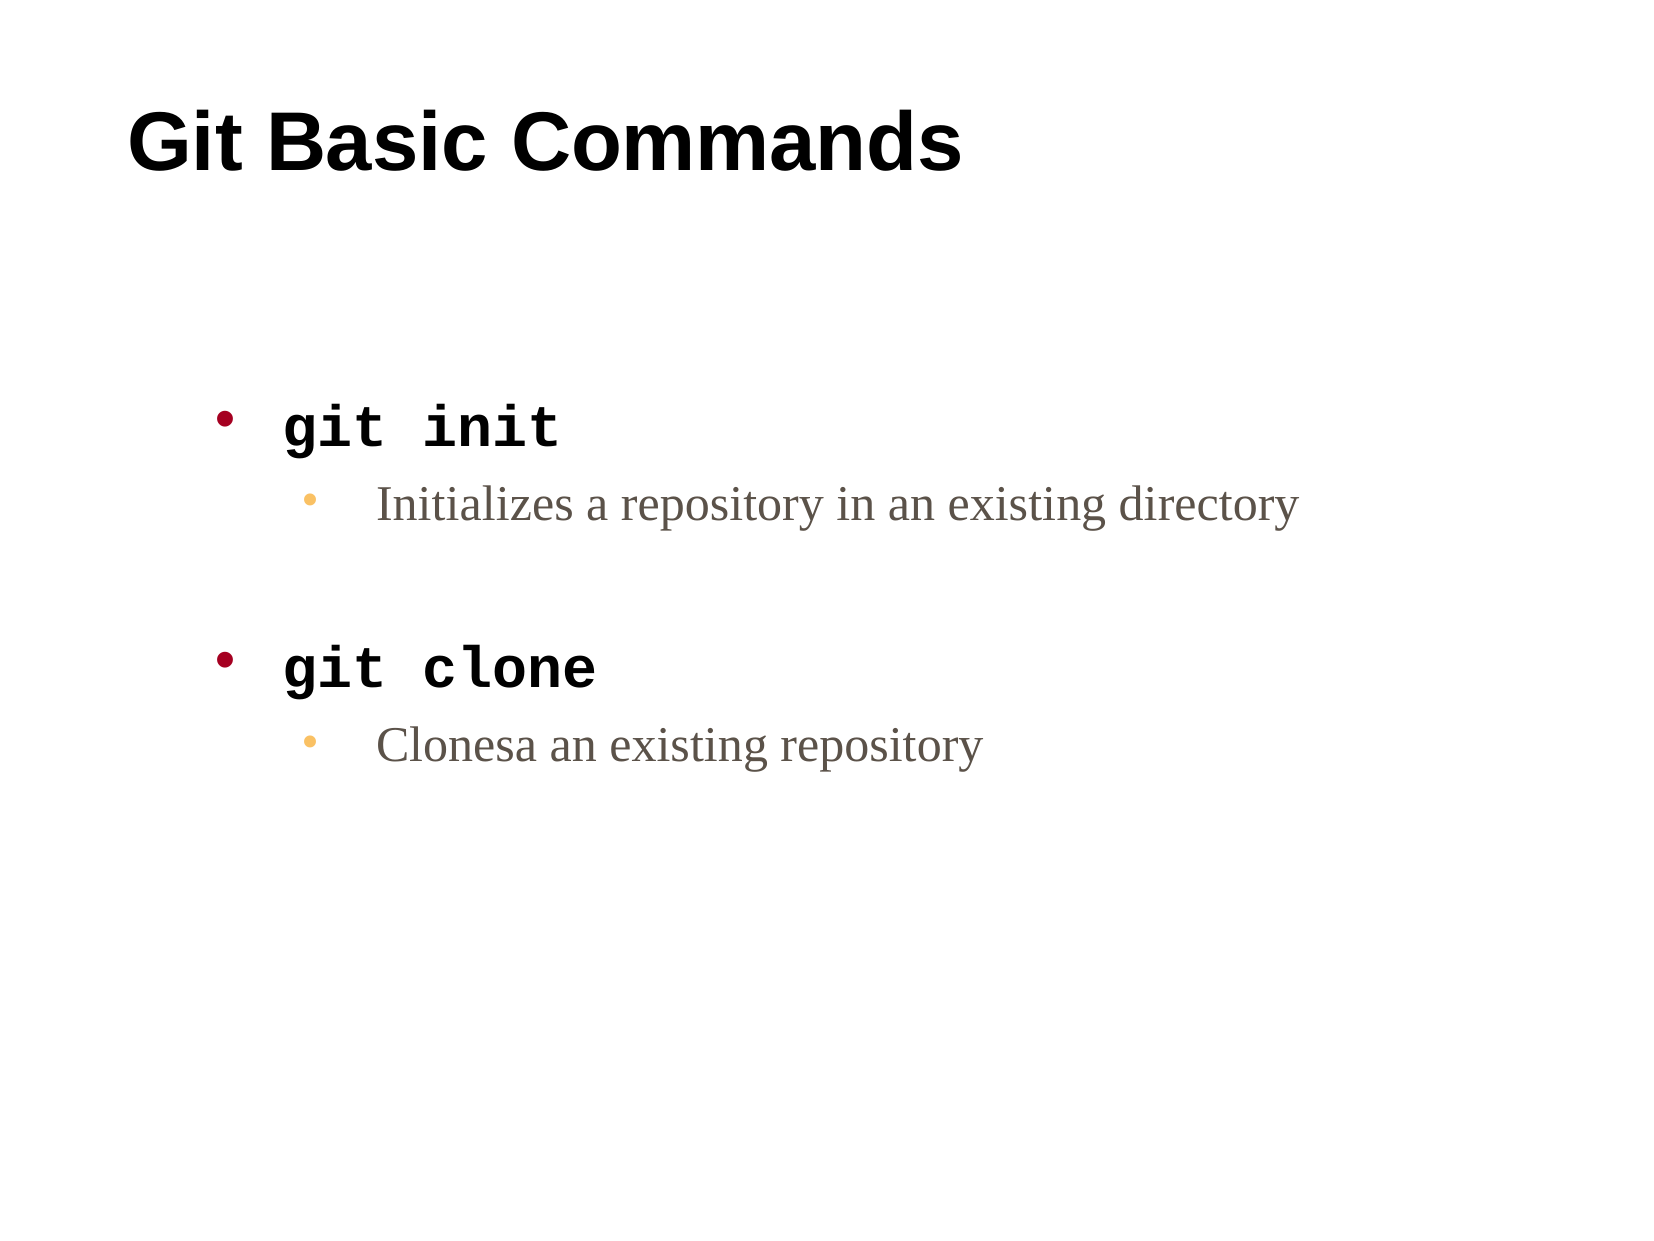

# Git Basic Commands
git init
Initializes a repository in an existing directory
git clone
Clonesa an existing repository